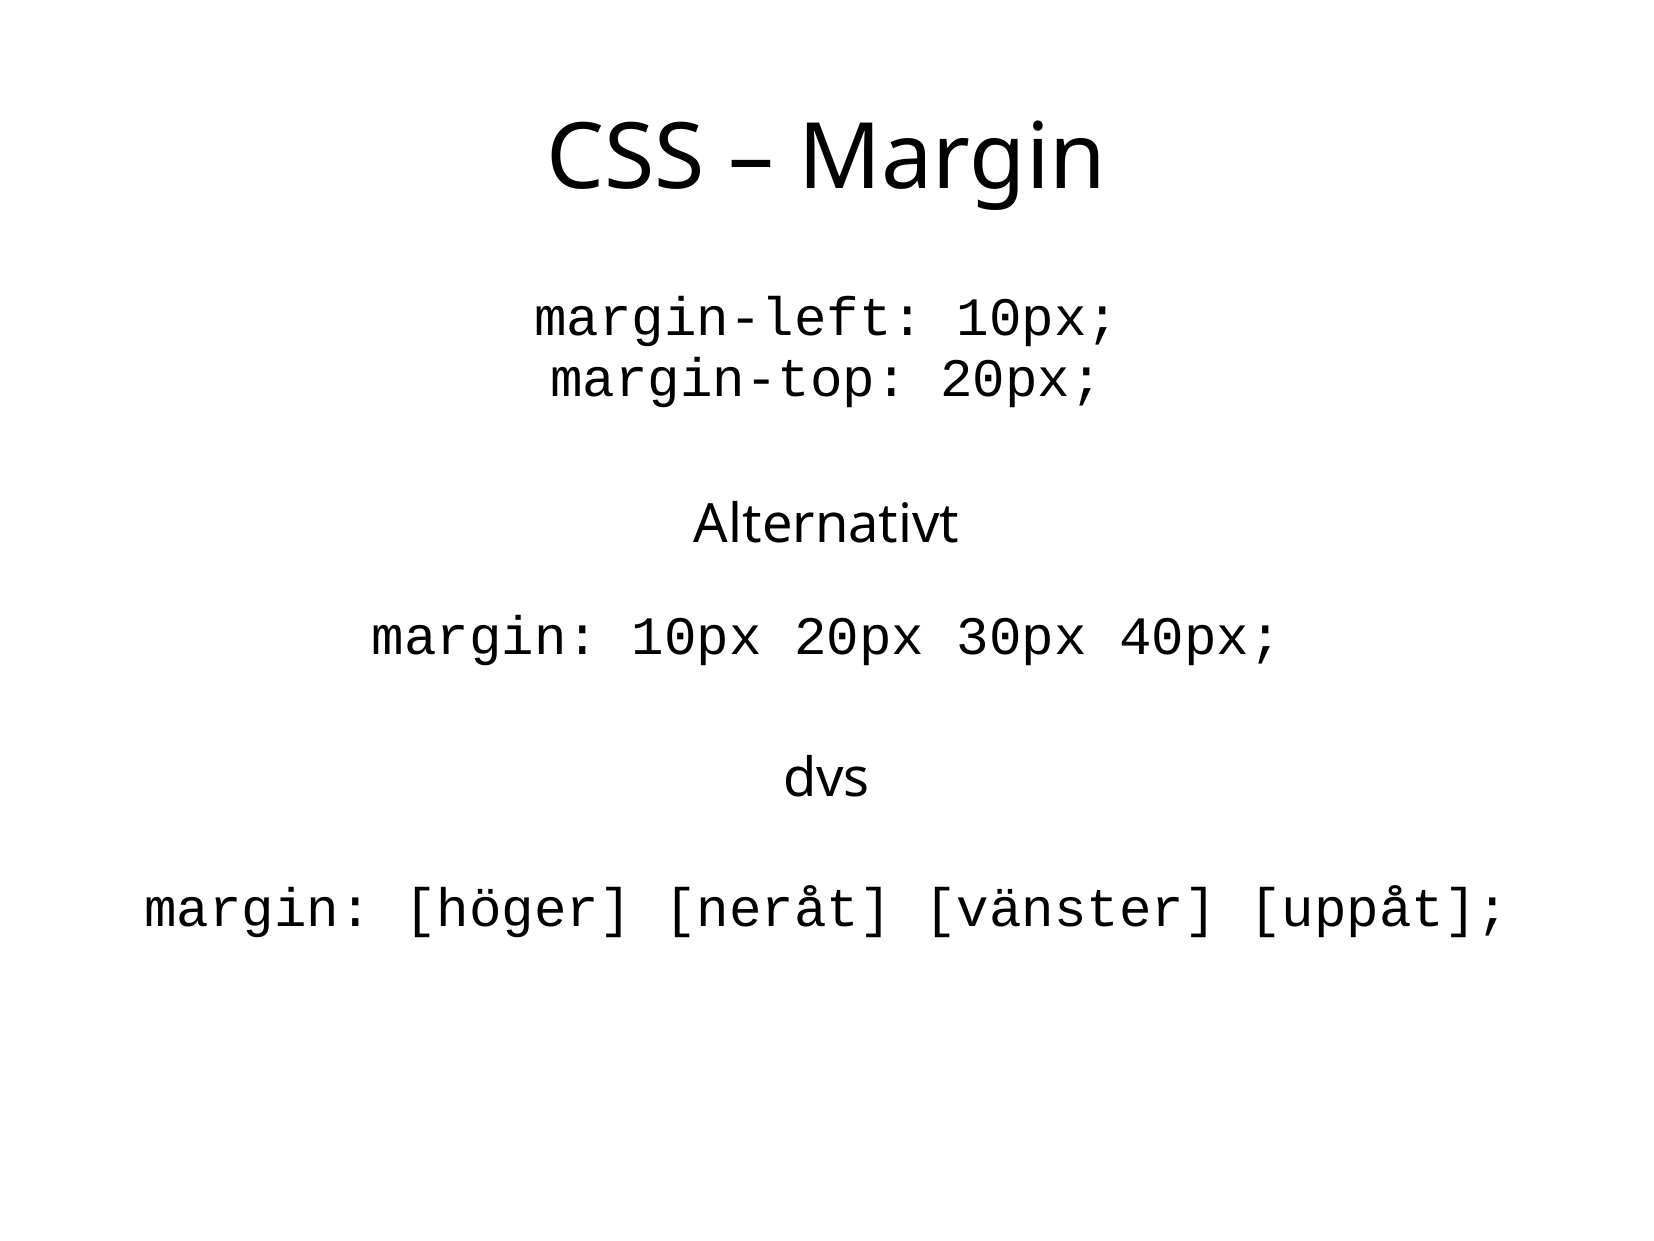

# CSS – Margin
margin-left: 10px;
margin-top: 20px;
Alternativt
margin: 10px 20px 30px 40px;
dvs
margin: [höger] [neråt] [vänster] [uppåt];